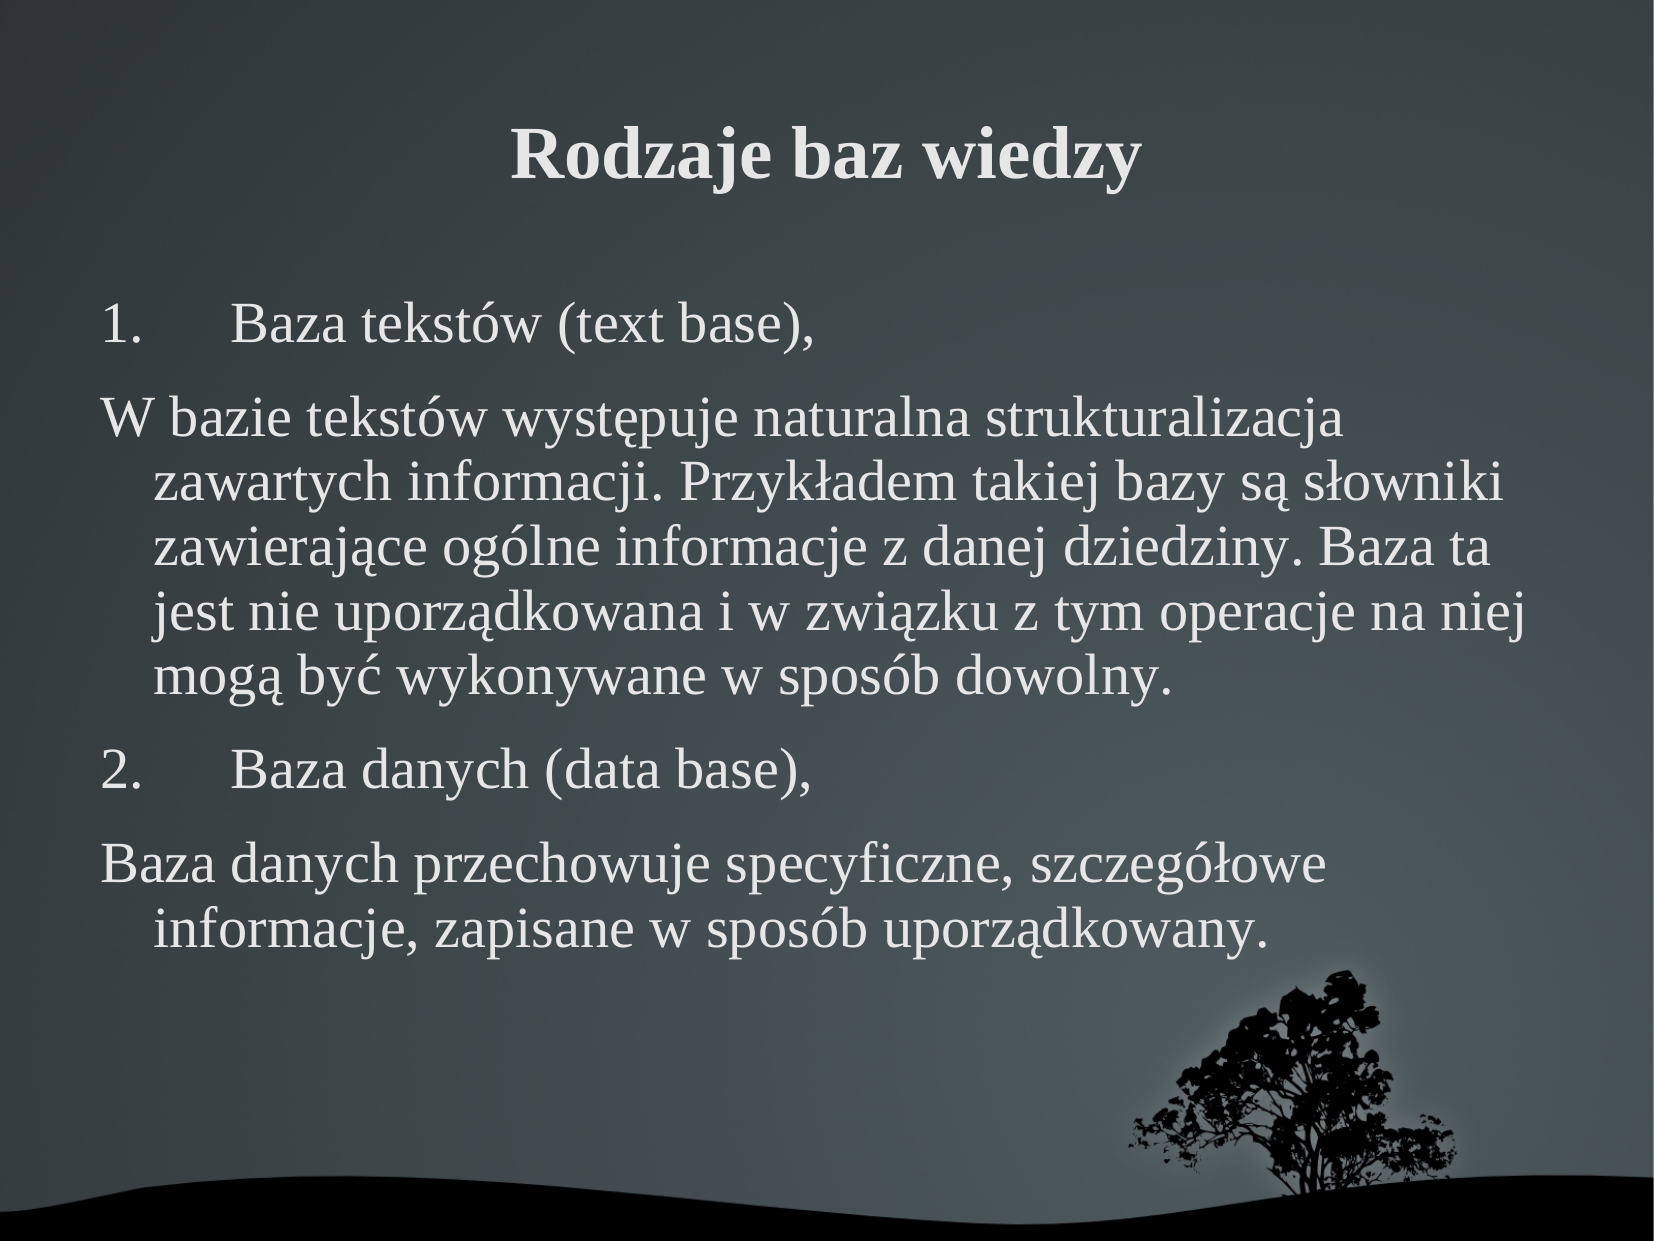

# Rodzaje baz wiedzy
1. Baza tekstów (text base),
W bazie tekstów występuje naturalna strukturalizacja zawartych informacji. Przykładem takiej bazy są słowniki zawierające ogólne informacje z danej dziedziny. Baza ta jest nie uporządkowana i w związku z tym operacje na niej mogą być wykonywane w sposób dowolny.
2. Baza danych (data base),
Baza danych przechowuje specyficzne, szczegółowe informacje, zapisane w sposób uporządkowany.